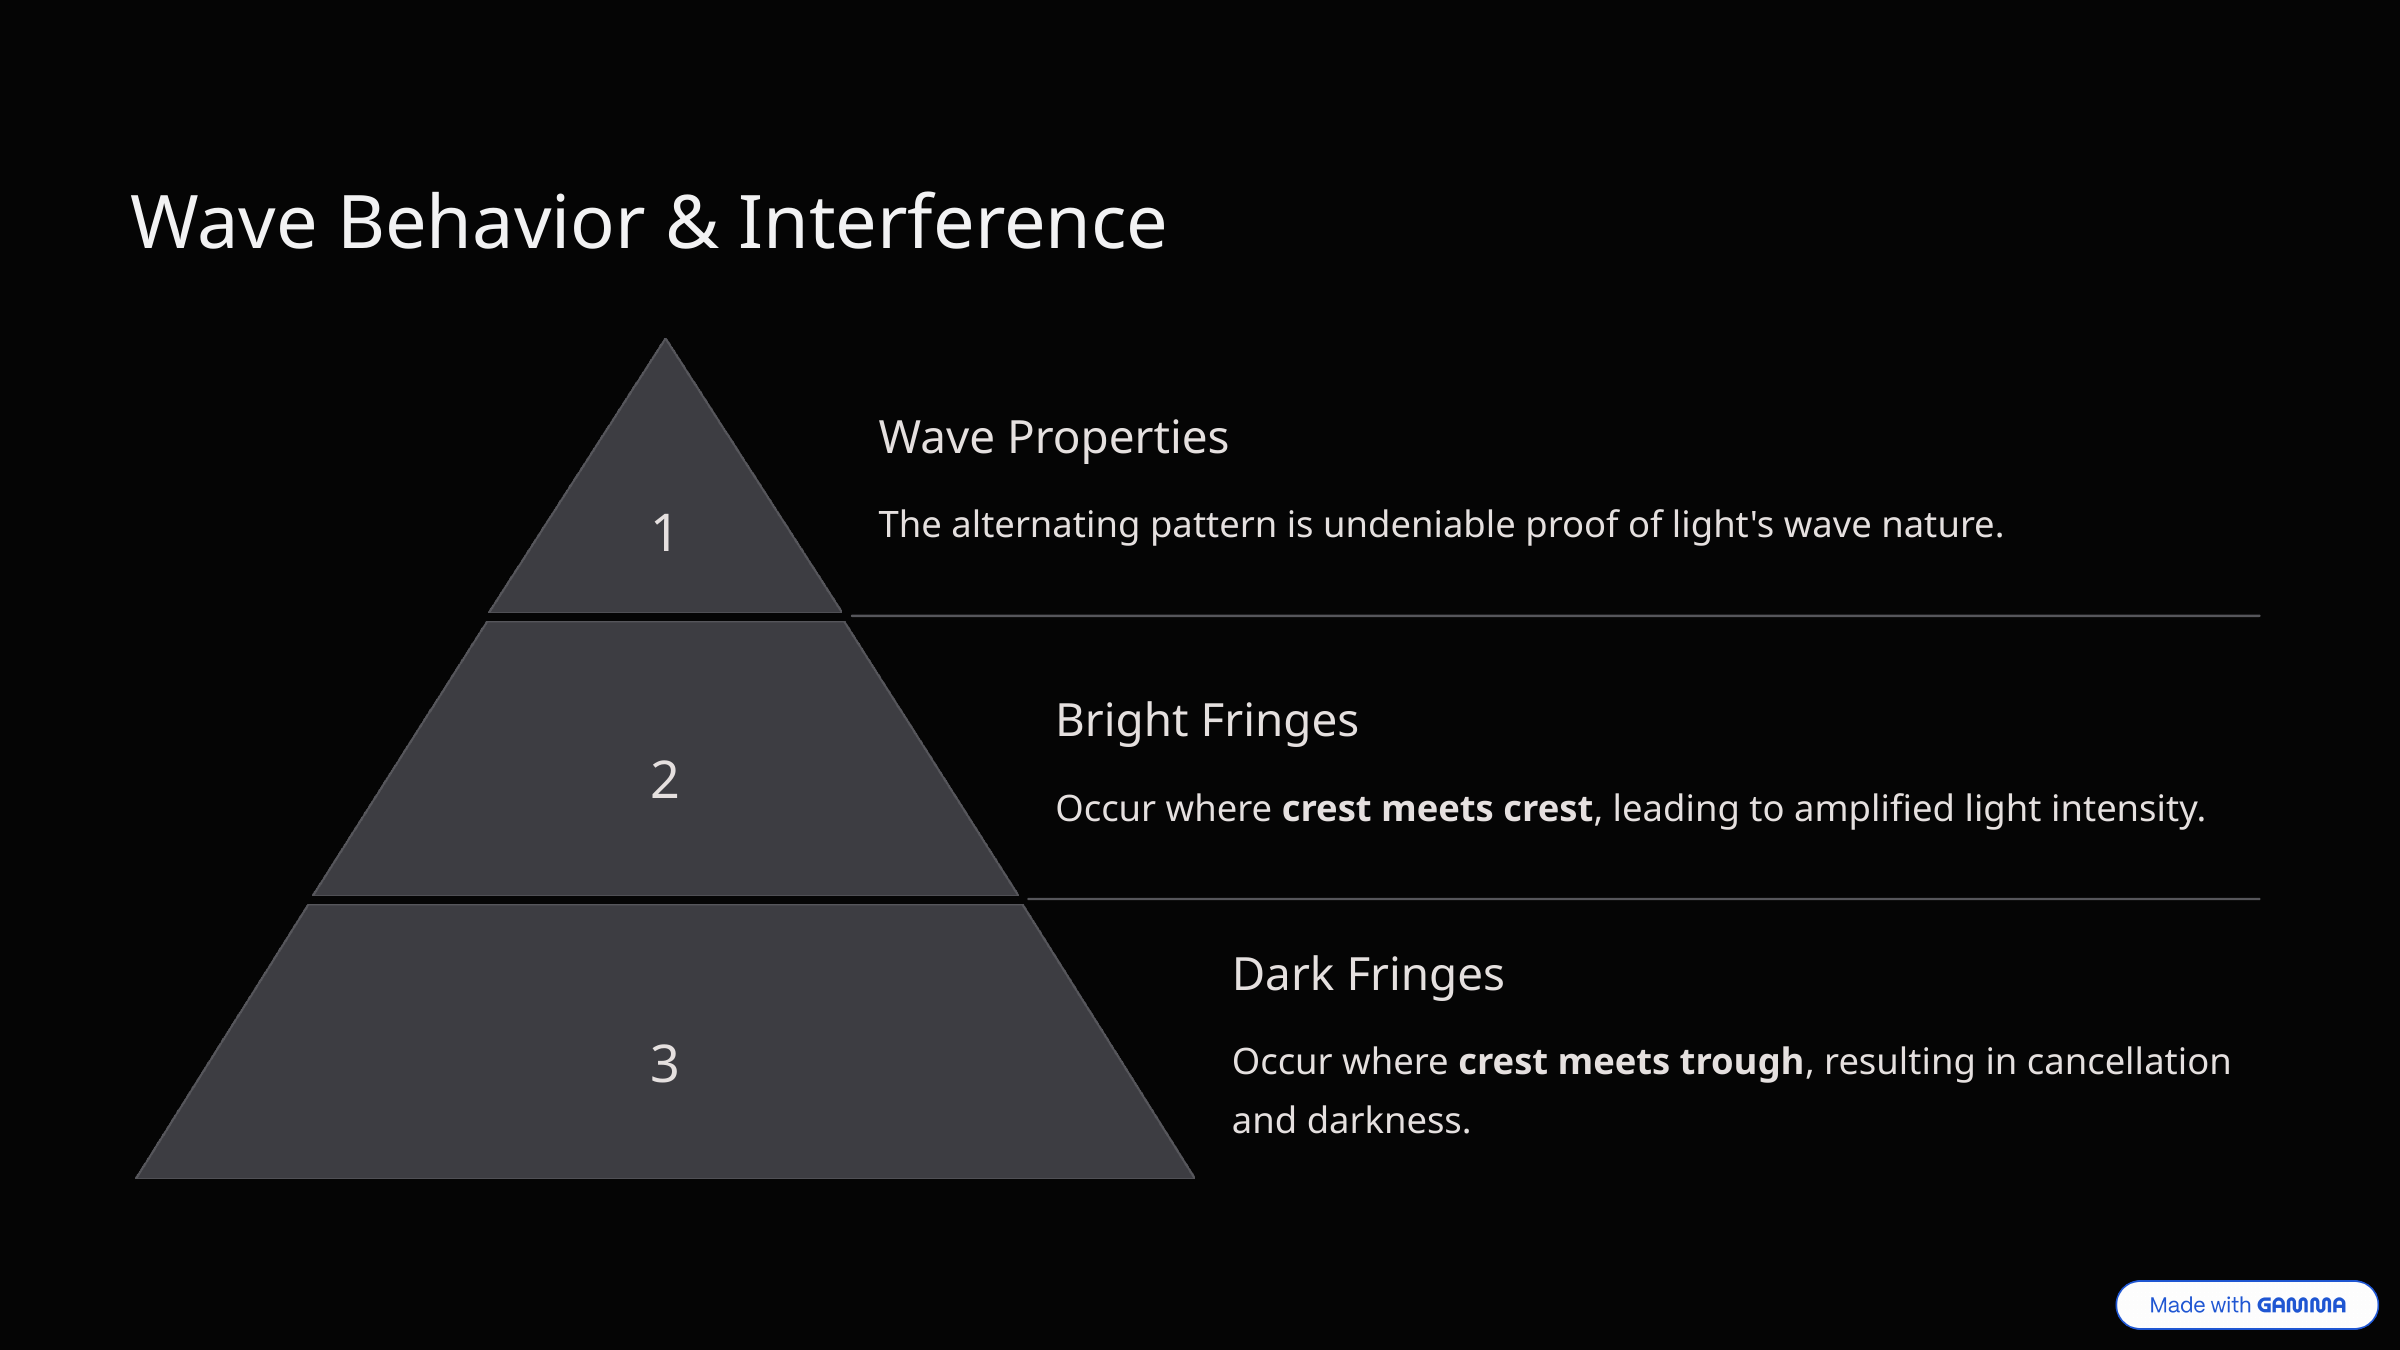

Wave Behavior & Interference
Wave Properties
1
The alternating pattern is undeniable proof of light's wave nature.
Bright Fringes
2
Occur where crest meets crest, leading to amplified light intensity.
Dark Fringes
3
Occur where crest meets trough, resulting in cancellation and darkness.